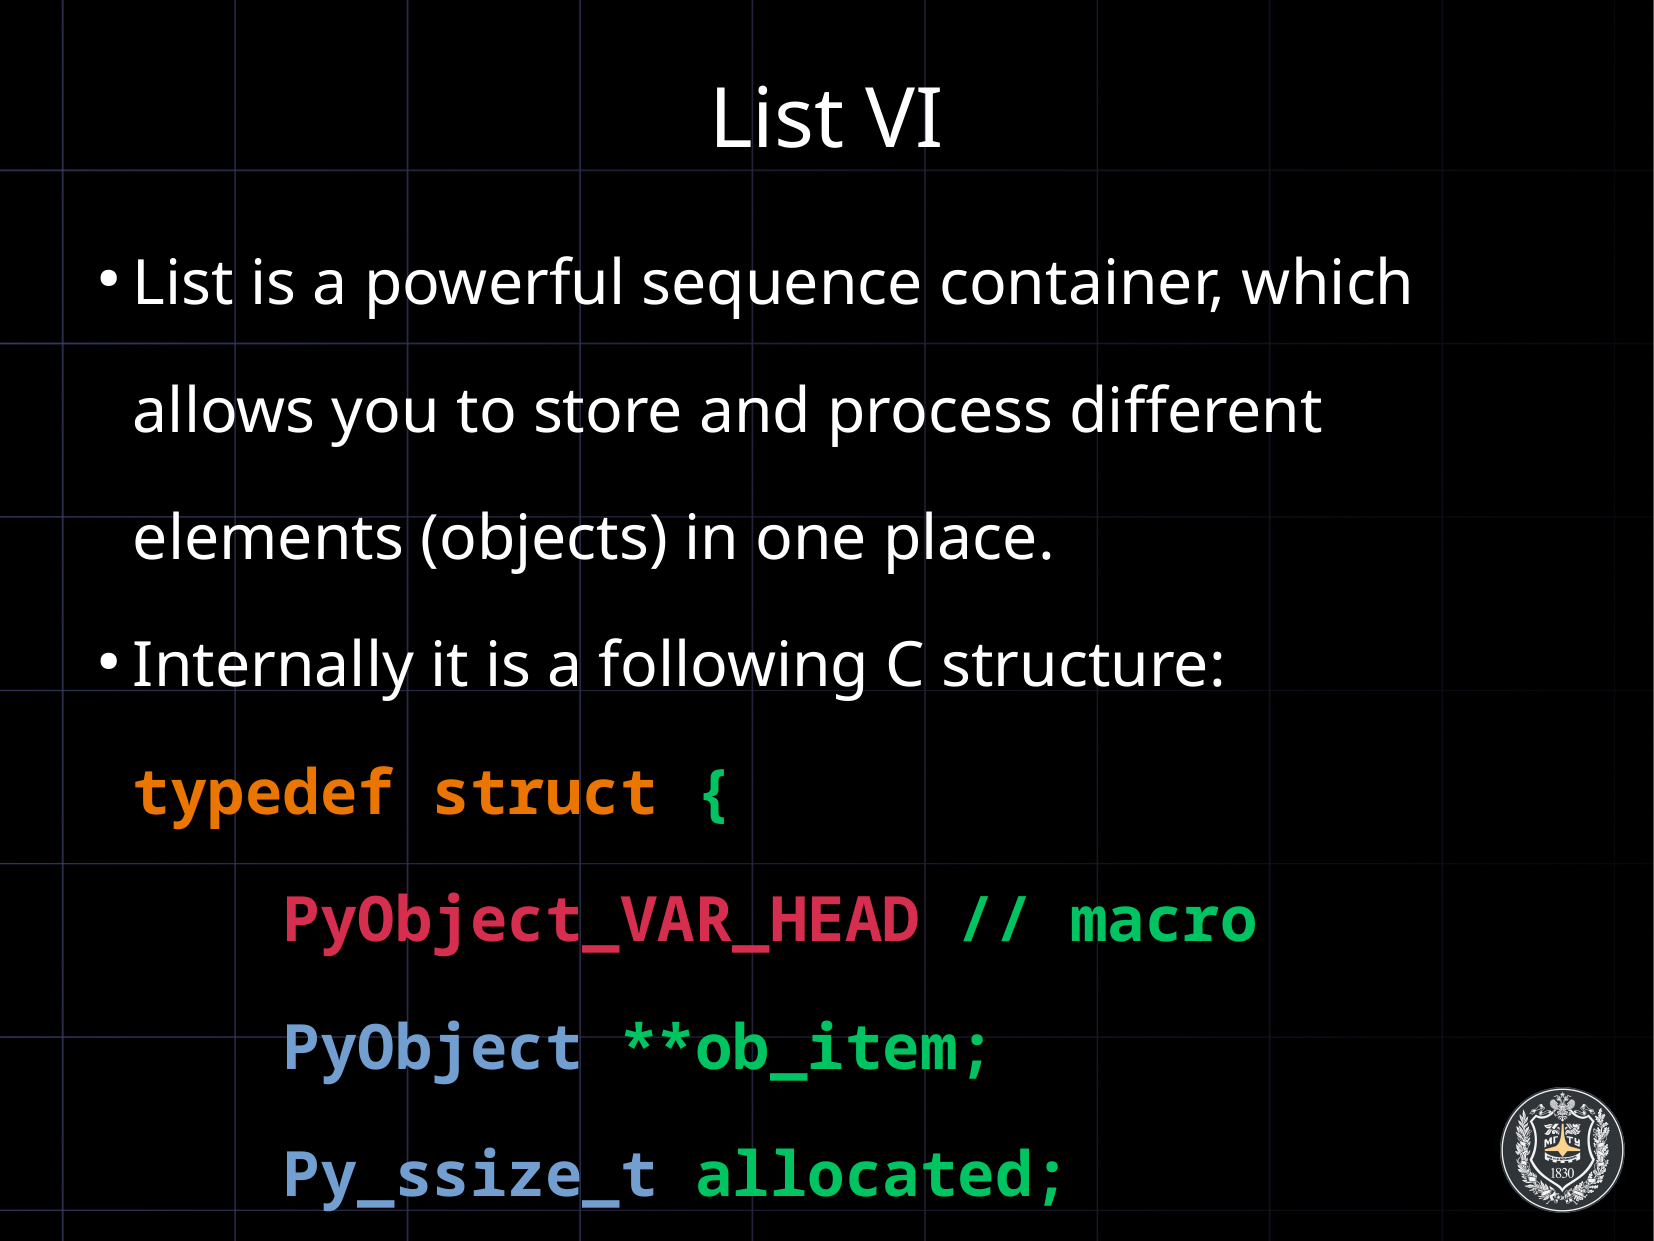

# List VI
List is a powerful sequence container, which allows you to store and process different elements (objects) in one place.
Internally it is a following C structure:
typedef struct {
 PyObject_VAR_HEAD // macro
 PyObject **ob_item;
 Py_ssize_t allocated;
} PyListObject;
`PyObject **ob_item;` shows us that list